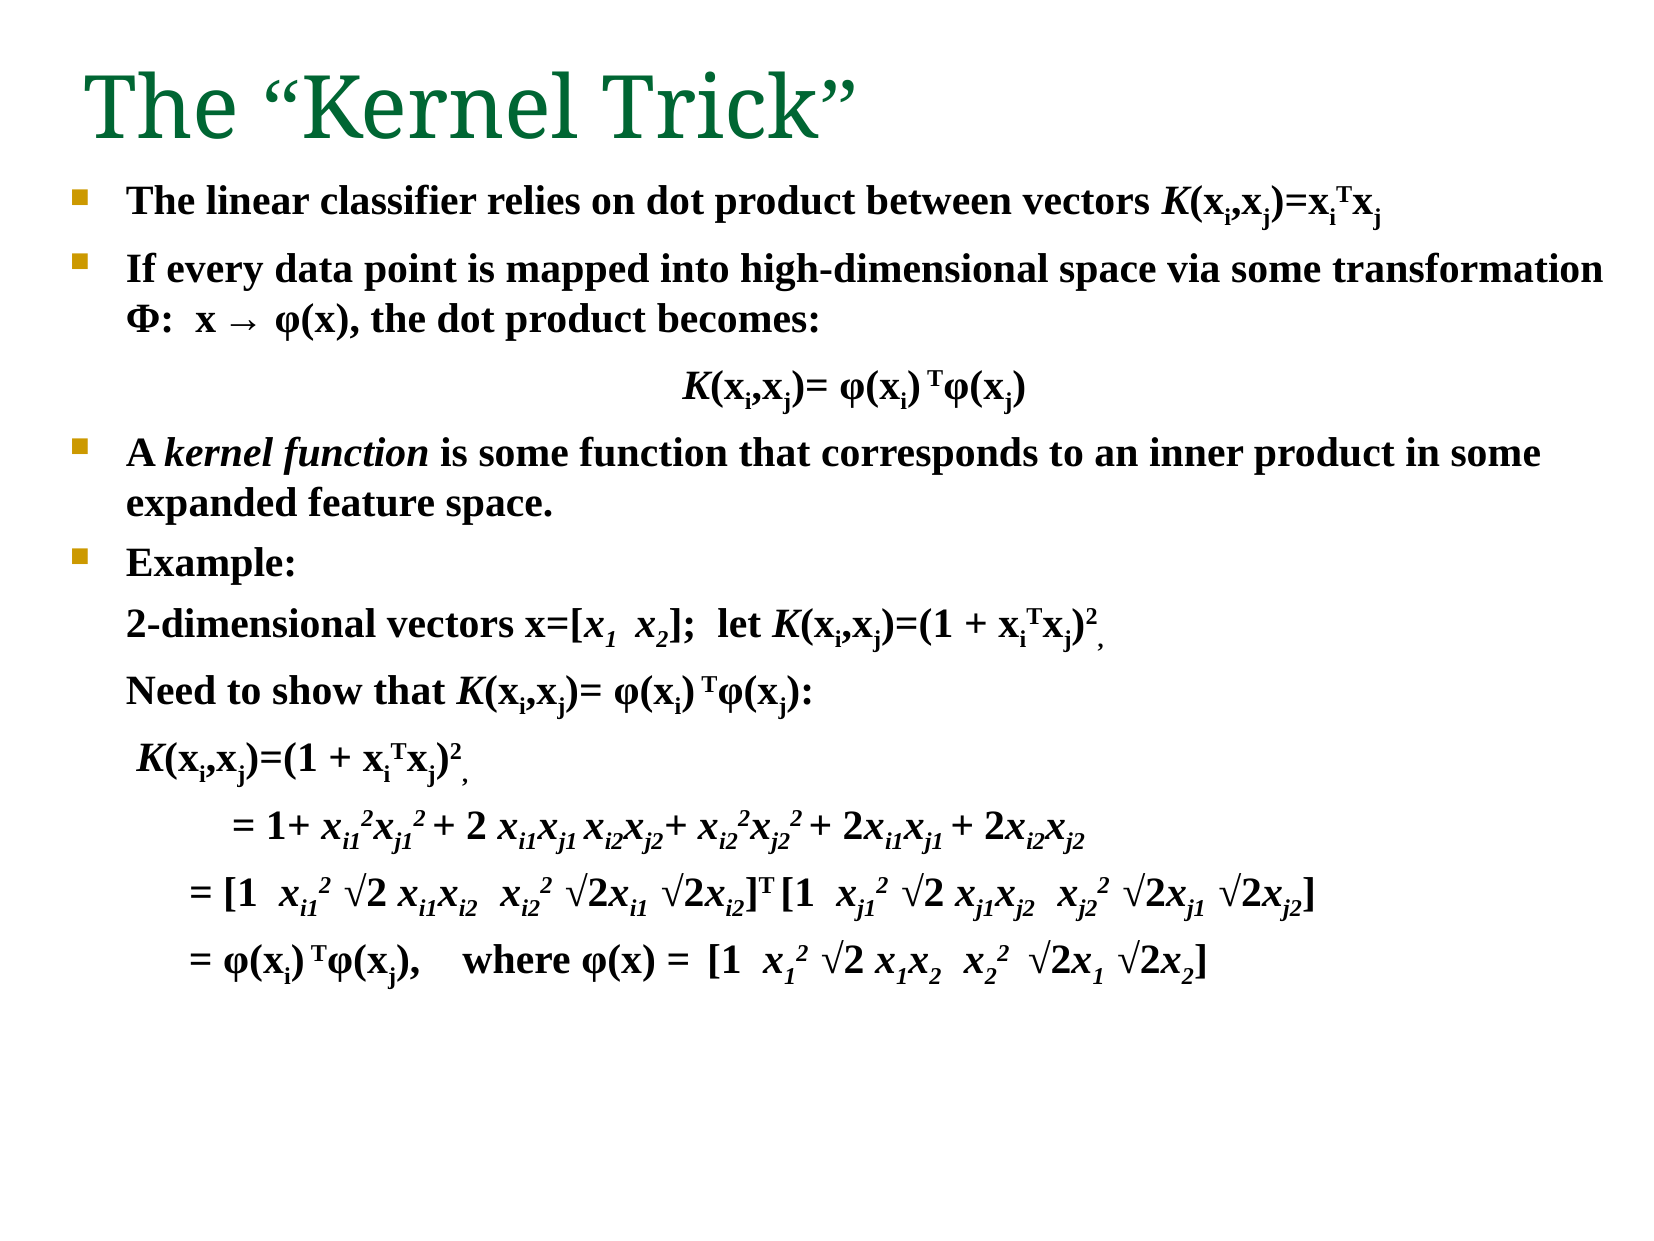

The “Kernel Trick”
The linear classifier relies on dot product between vectors K(xi,xj)=xiTxj
If every data point is mapped into high-dimensional space via some transformation Φ: x → φ(x), the dot product becomes:
K(xi,xj)= φ(xi) Tφ(xj)
A kernel function is some function that corresponds to an inner product in some expanded feature space.
Example:
	2-dimensional vectors x=[x1 x2]; let K(xi,xj)=(1 + xiTxj)2,
	Need to show that K(xi,xj)= φ(xi) Tφ(xj):
	 K(xi,xj)=(1 + xiTxj)2,
 = 1+ xi12xj12 + 2 xi1xj1 xi2xj2+ xi22xj22 + 2xi1xj1 + 2xi2xj2
	 = [1 xi12 √2 xi1xi2 xi22 √2xi1 √2xi2]T [1 xj12 √2 xj1xj2 xj22 √2xj1 √2xj2]
	 = φ(xi) Tφ(xj), where φ(x) = [1 x12 √2 x1x2 x22 √2x1 √2x2]